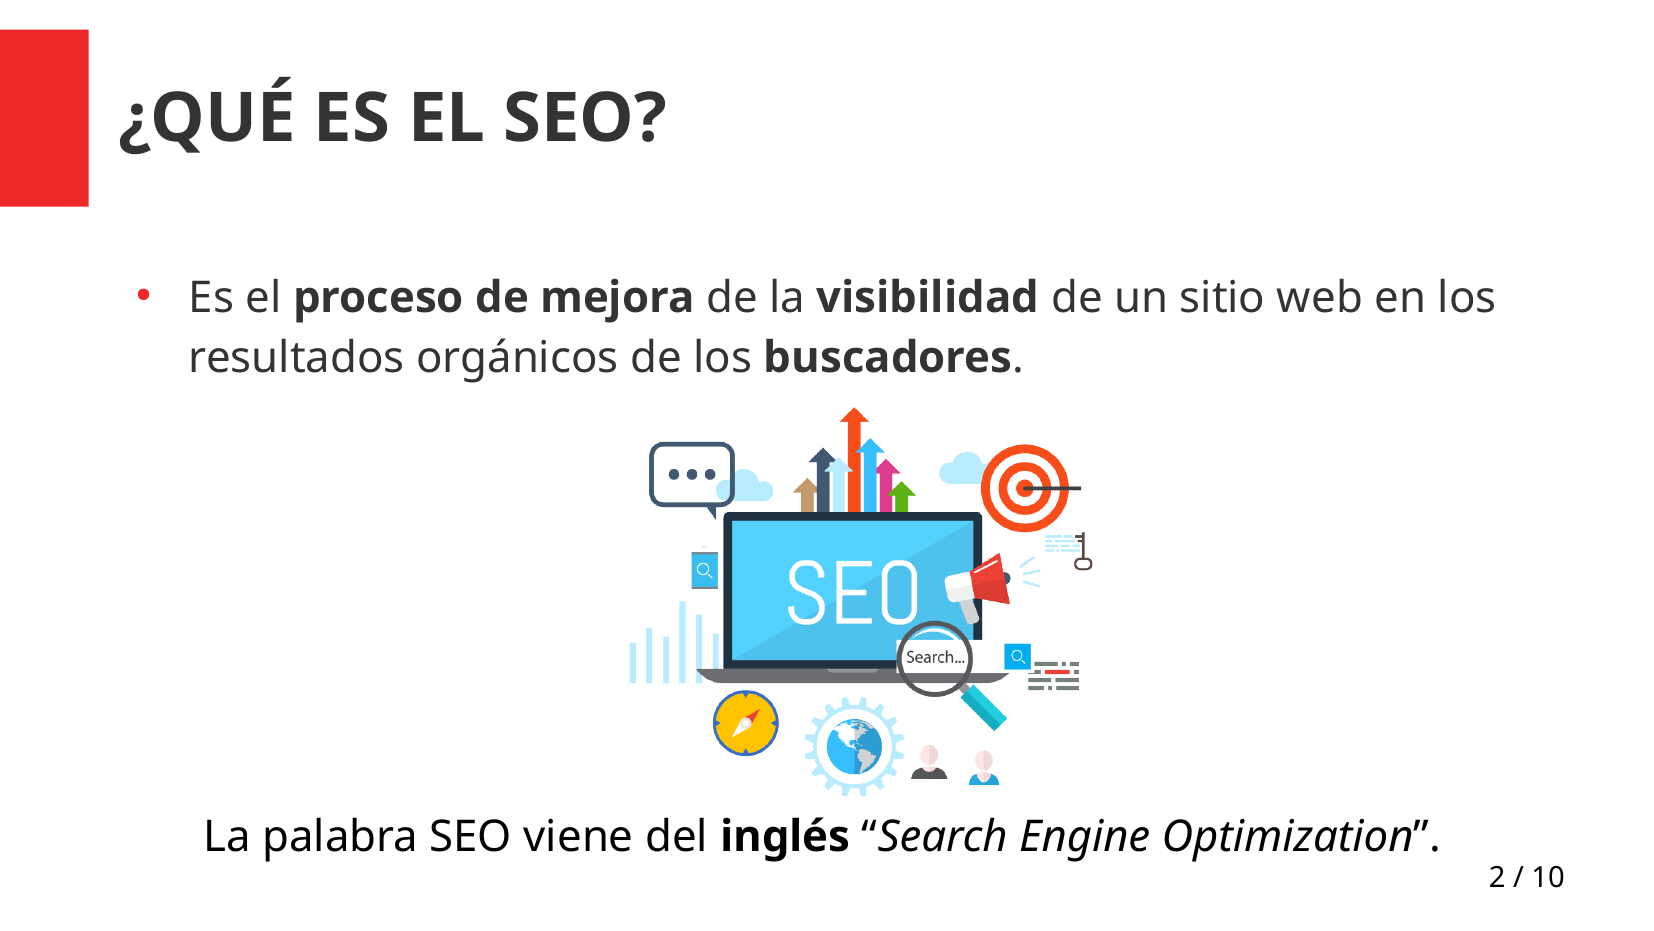

# ¿QUÉ ES EL SEO?
Es el proceso de mejora de la visibilidad de un sitio web en los resultados orgánicos de los buscadores.
 La palabra SEO viene del inglés “Search Engine Optimization”.
2